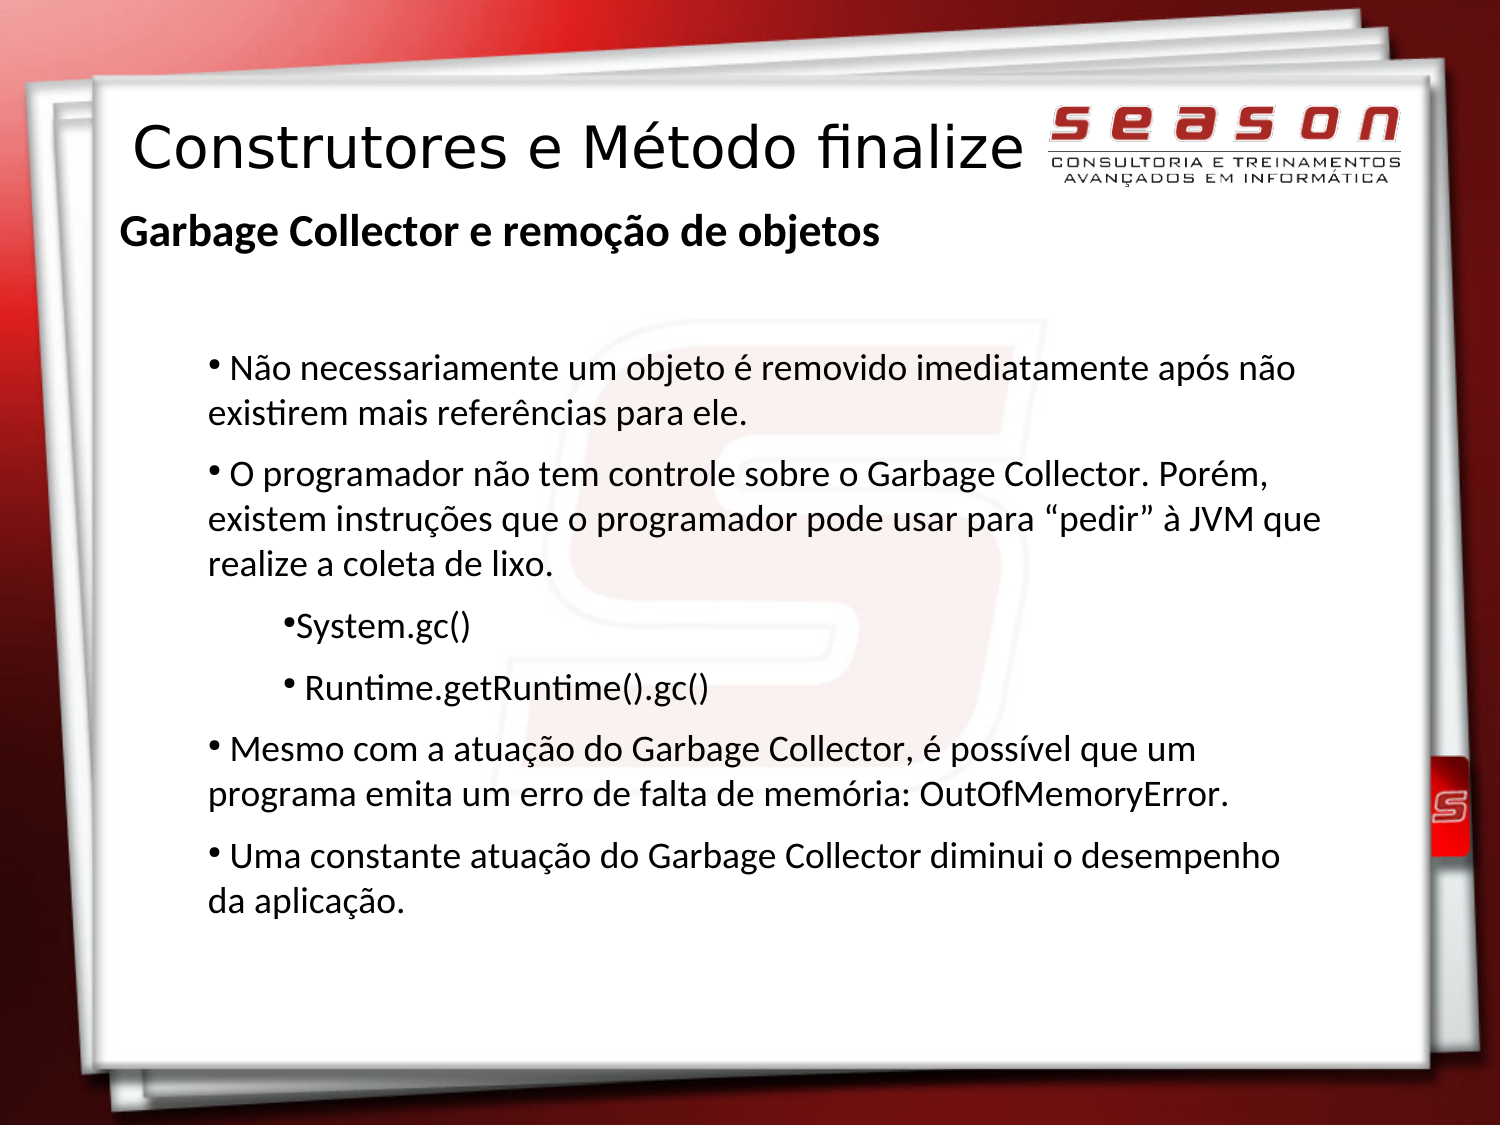

# Construtores e Método finalize
Garbage Collector e remoção de objetos
 Não necessariamente um objeto é removido imediatamente após não existirem mais referências para ele.
 O programador não tem controle sobre o Garbage Collector. Porém, existem instruções que o programador pode usar para “pedir” à JVM que realize a coleta de lixo.
System.gc()
 Runtime.getRuntime().gc()
 Mesmo com a atuação do Garbage Collector, é possível que um programa emita um erro de falta de memória: OutOfMemoryError.
 Uma constante atuação do Garbage Collector diminui o desempenho da aplicação.